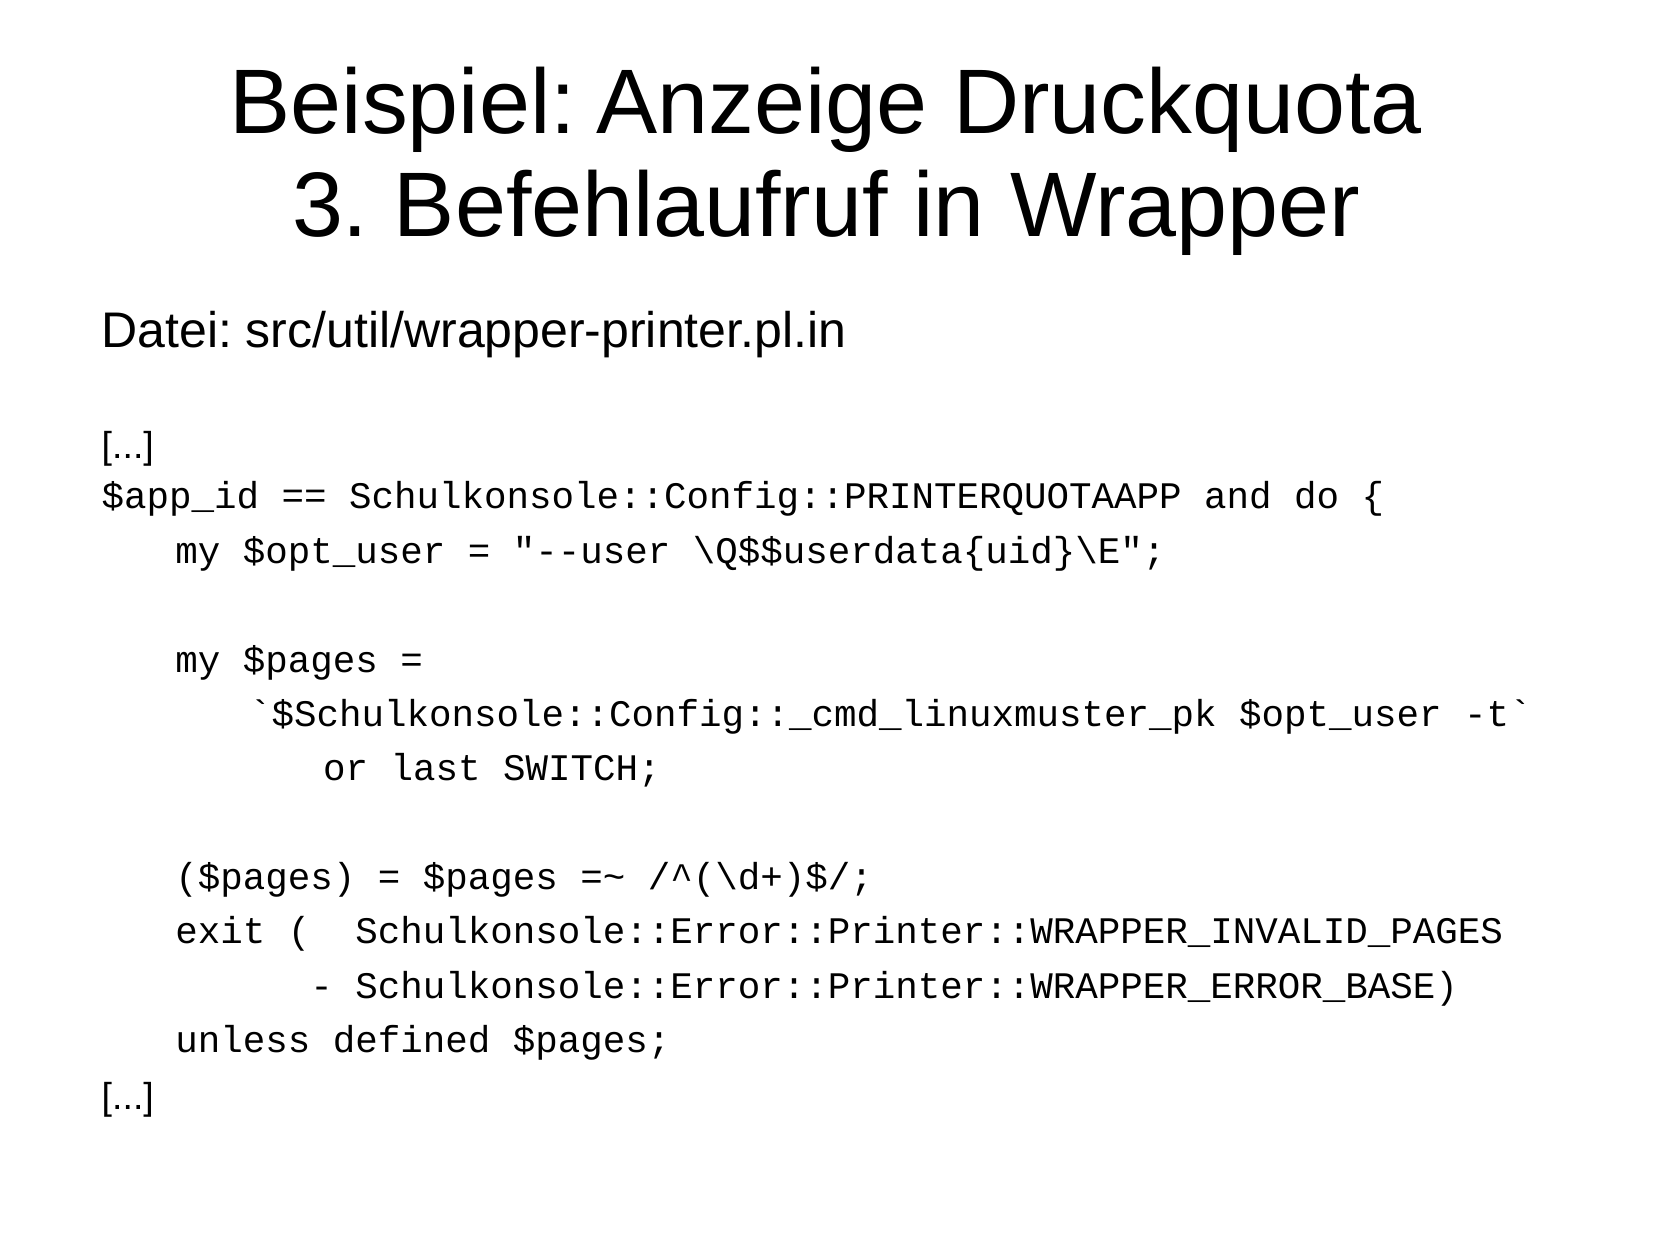

# Beispiel: Anzeige Druckquota 3. Befehlaufruf in Wrapper
Datei: src/util/wrapper-printer.pl.in
[...]
$app_id == Schulkonsole::Config::PRINTERQUOTAAPP and do {
	my $opt_user = "--user \Q$$userdata{uid}\E";
	my $pages =
		`$Schulkonsole::Config::_cmd_linuxmuster_pk $opt_user -t`
			or last SWITCH;
	($pages) = $pages =~ /^(\d+)$/;
	exit ( Schulkonsole::Error::Printer::WRAPPER_INVALID_PAGES
	 - Schulkonsole::Error::Printer::WRAPPER_ERROR_BASE)
	unless defined $pages;
[...]
	my $max =
		`$Schulkonsole::Config::_cmd_linuxmuster_pk $opt_user -m`
			or last SWITCH;
	($max) = $max =~ /^(\d+)$/;
	exit ( Schulkonsole::Error::Printer::WRAPPER_INVALID_MAX_PAGES
	 - Schulkonsole::Error::Printer::WRAPPER_ERROR_BASE)
		unless defined $max;
 print "$pages\t$max\n";
 exit 0;
);